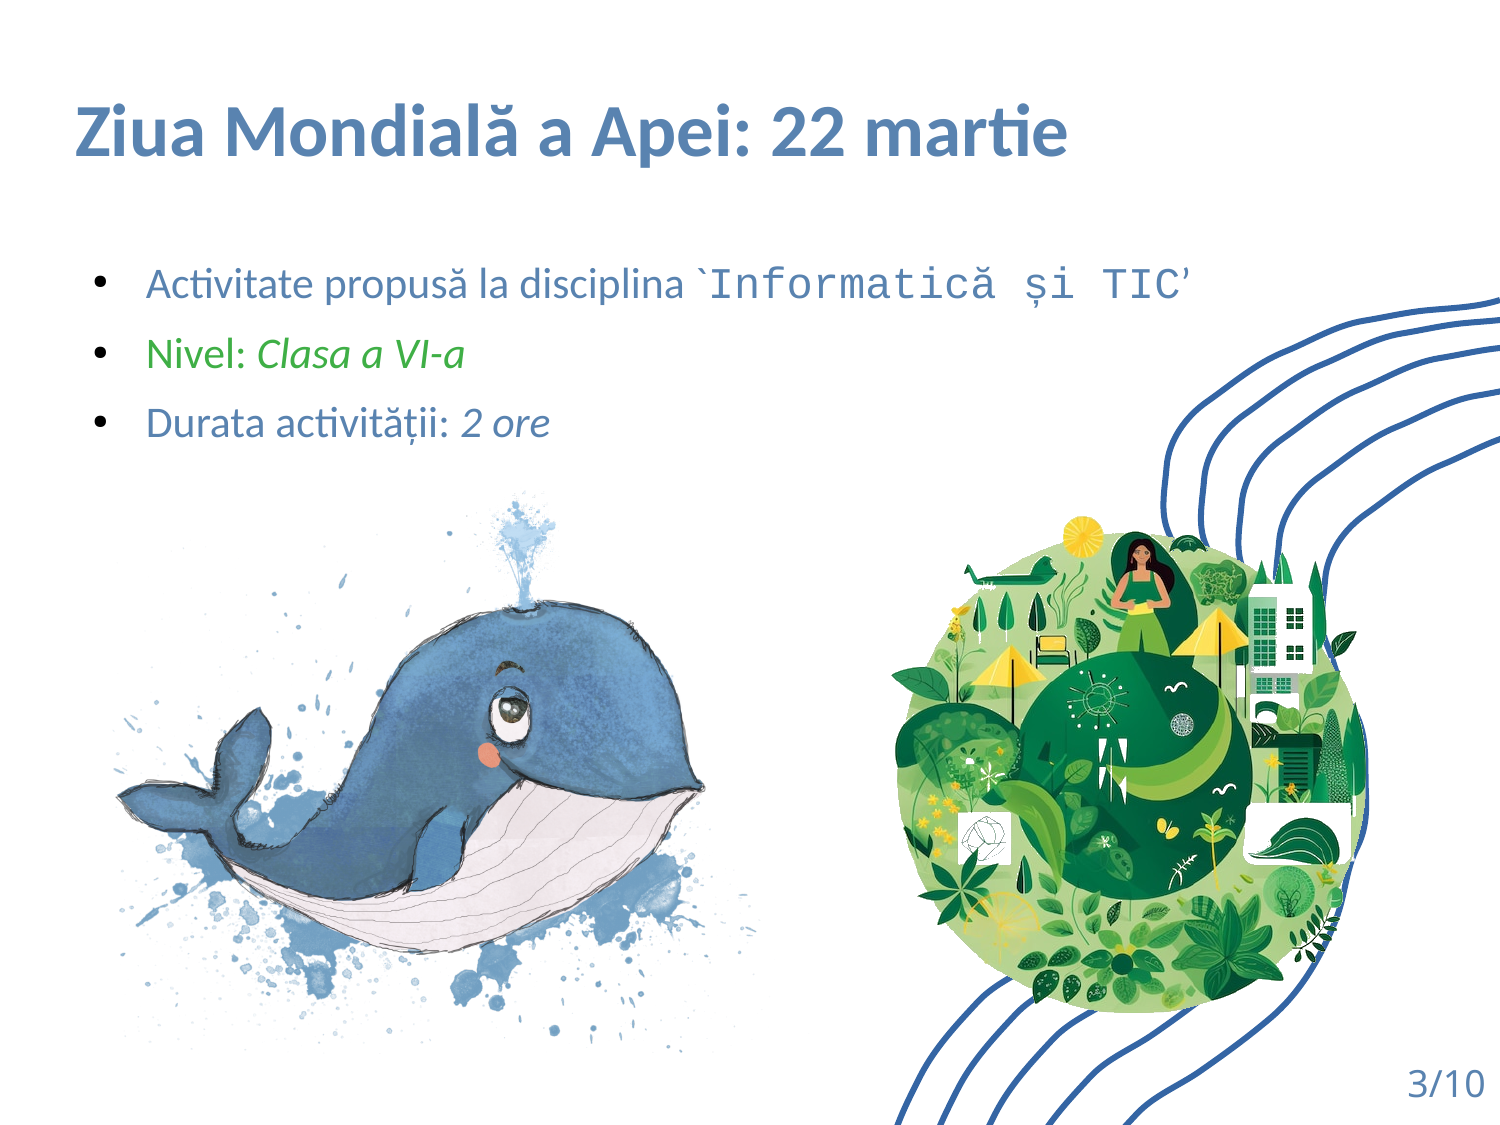

# Ziua Mondială a Apei: 22 martie
Activitate propusă la disciplina `Informatică și TIC’
Nivel: Clasa a VI-a
Durata activității: 2 ore